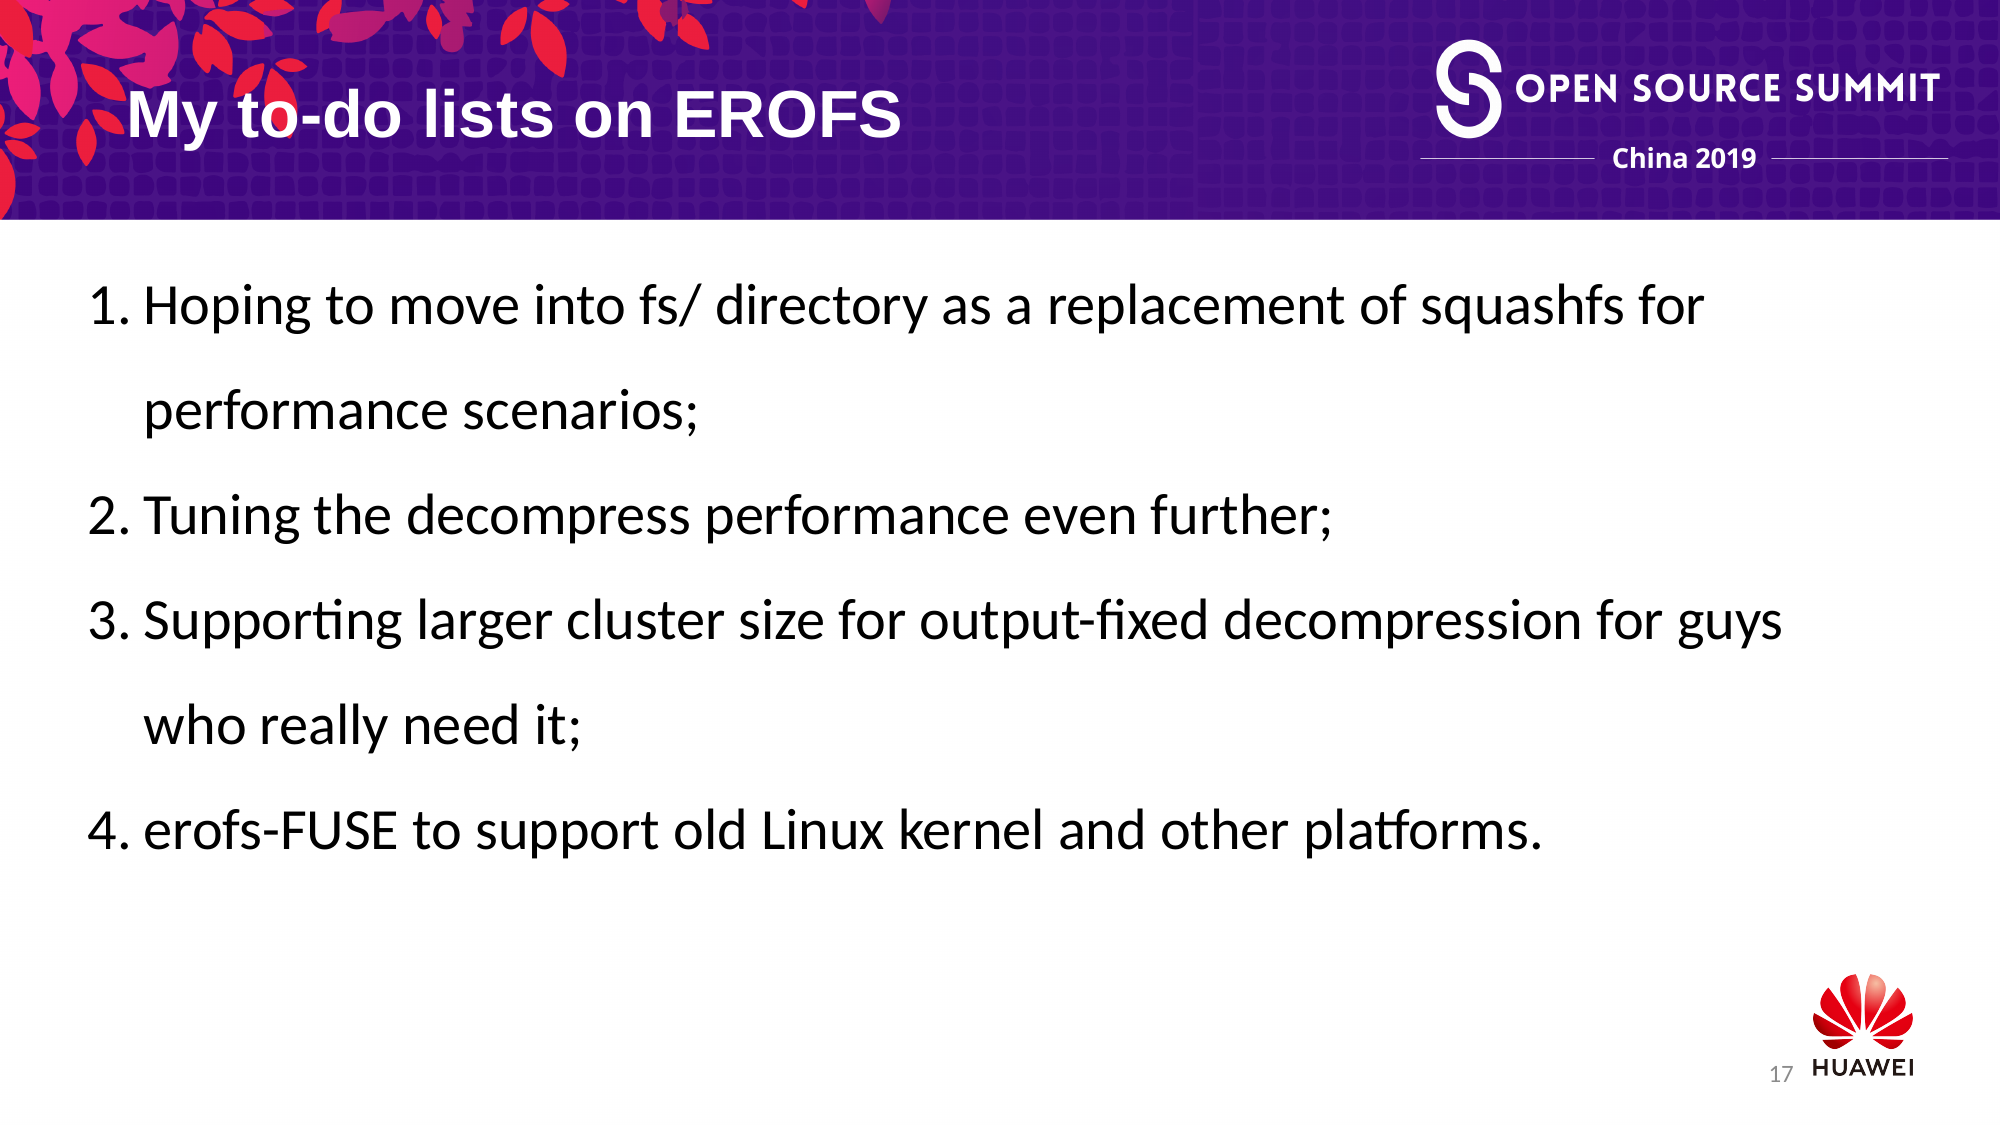

My to-do lists on EROFS
Hoping to move into fs/ directory as a replacement of squashfs for performance scenarios;
Tuning the decompress performance even further;
Supporting larger cluster size for output-fixed decompression for guys who really need it;
erofs-FUSE to support old Linux kernel and other platforms.